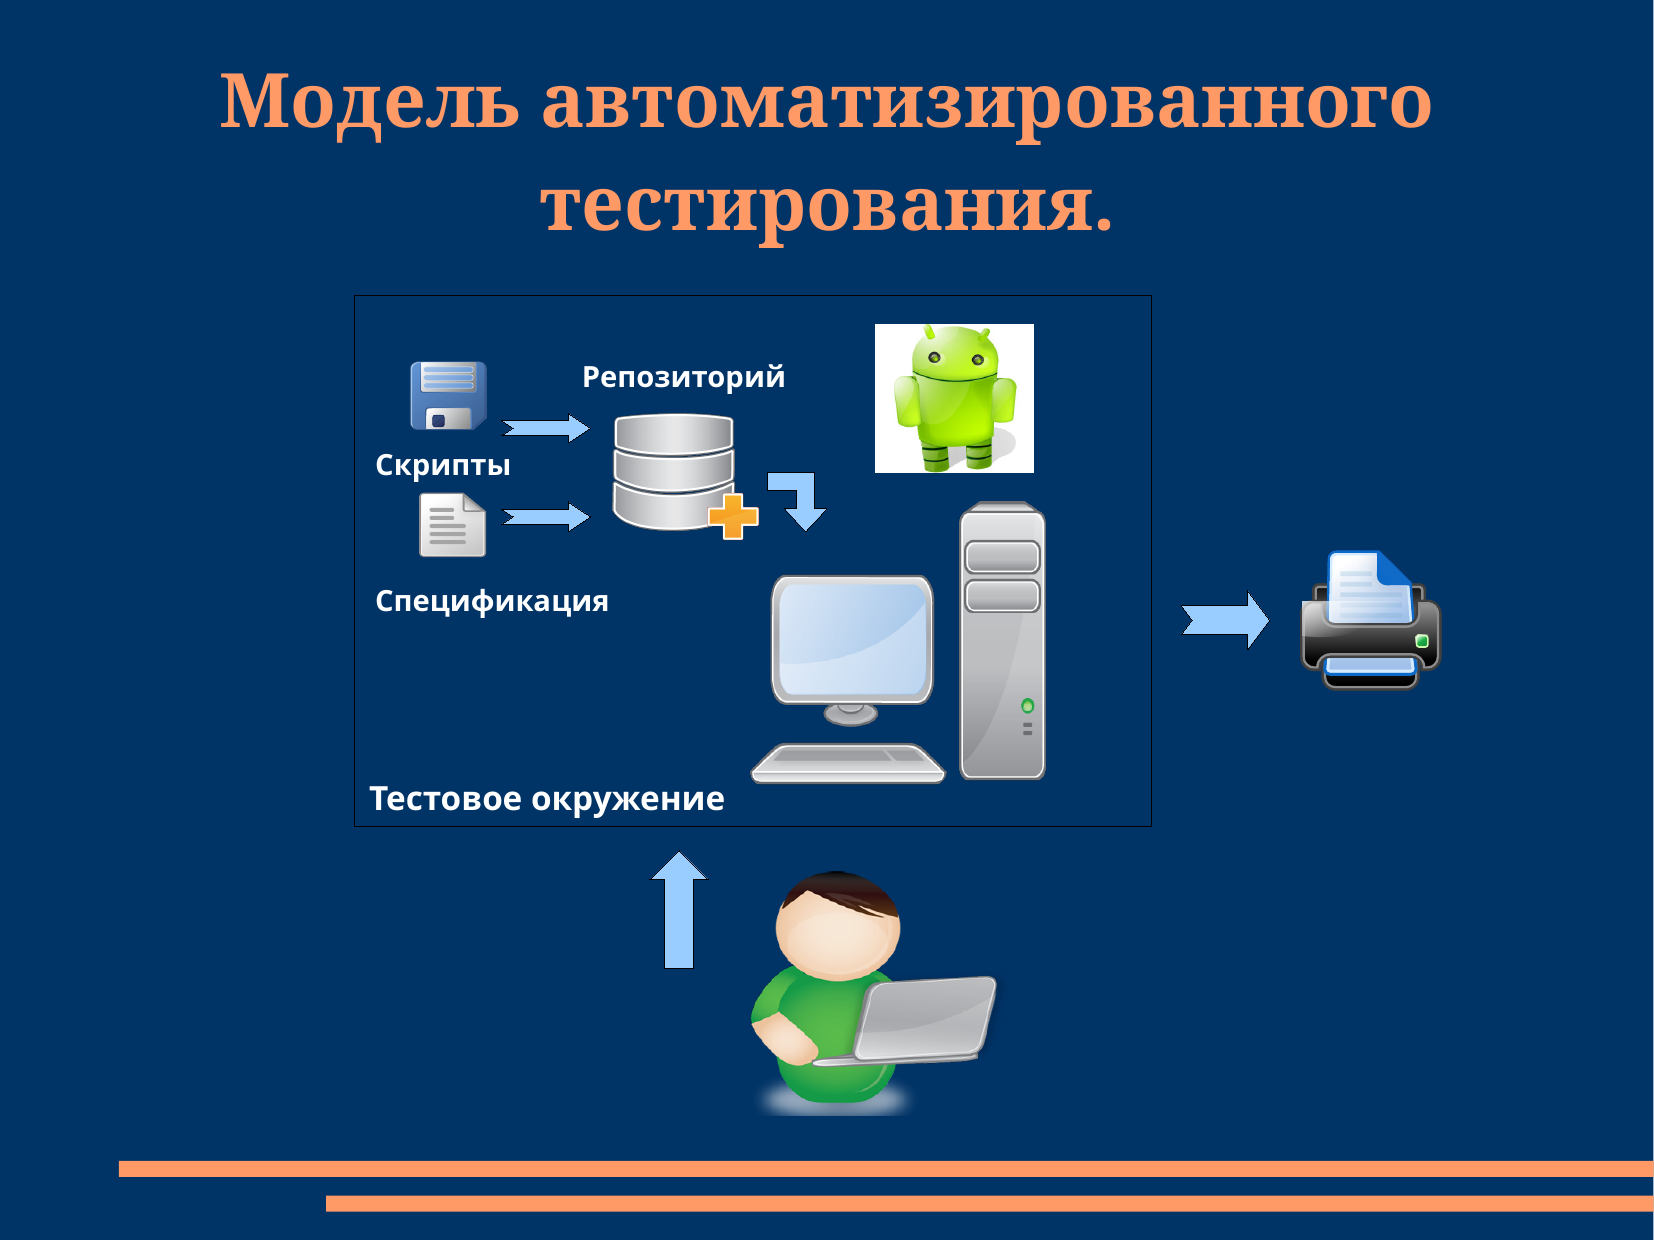

# Модель автоматизированного тестирования.
Репозиторий
Скрипты
Спецификация
Тестовое окружение